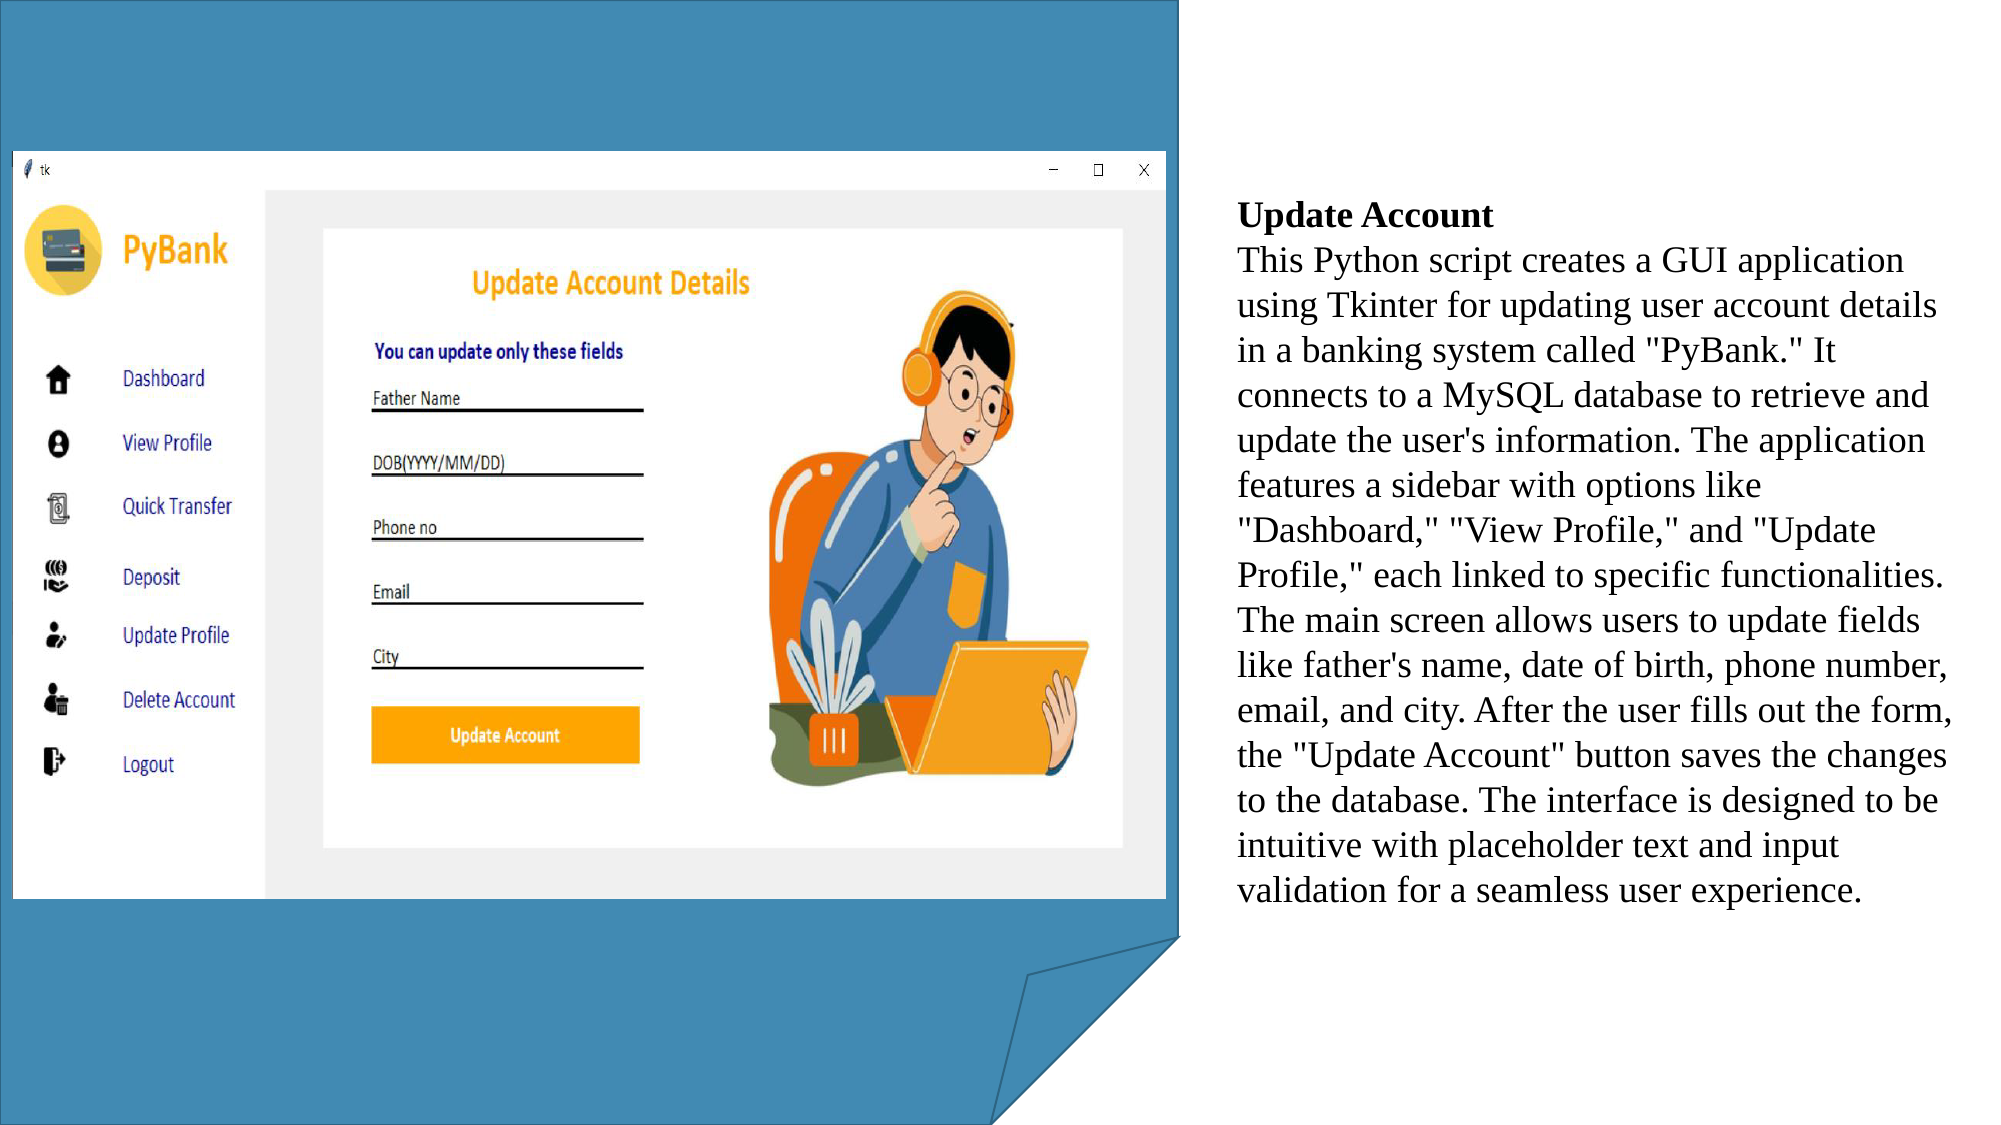

Update Account
This Python script creates a GUI application using Tkinter for updating user account details in a banking system called "PyBank." It connects to a MySQL database to retrieve and update the user's information. The application features a sidebar with options like "Dashboard," "View Profile," and "Update Profile," each linked to specific functionalities. The main screen allows users to update fields like father's name, date of birth, phone number, email, and city. After the user fills out the form, the "Update Account" button saves the changes to the database. The interface is designed to be intuitive with placeholder text and input validation for a seamless user experience.